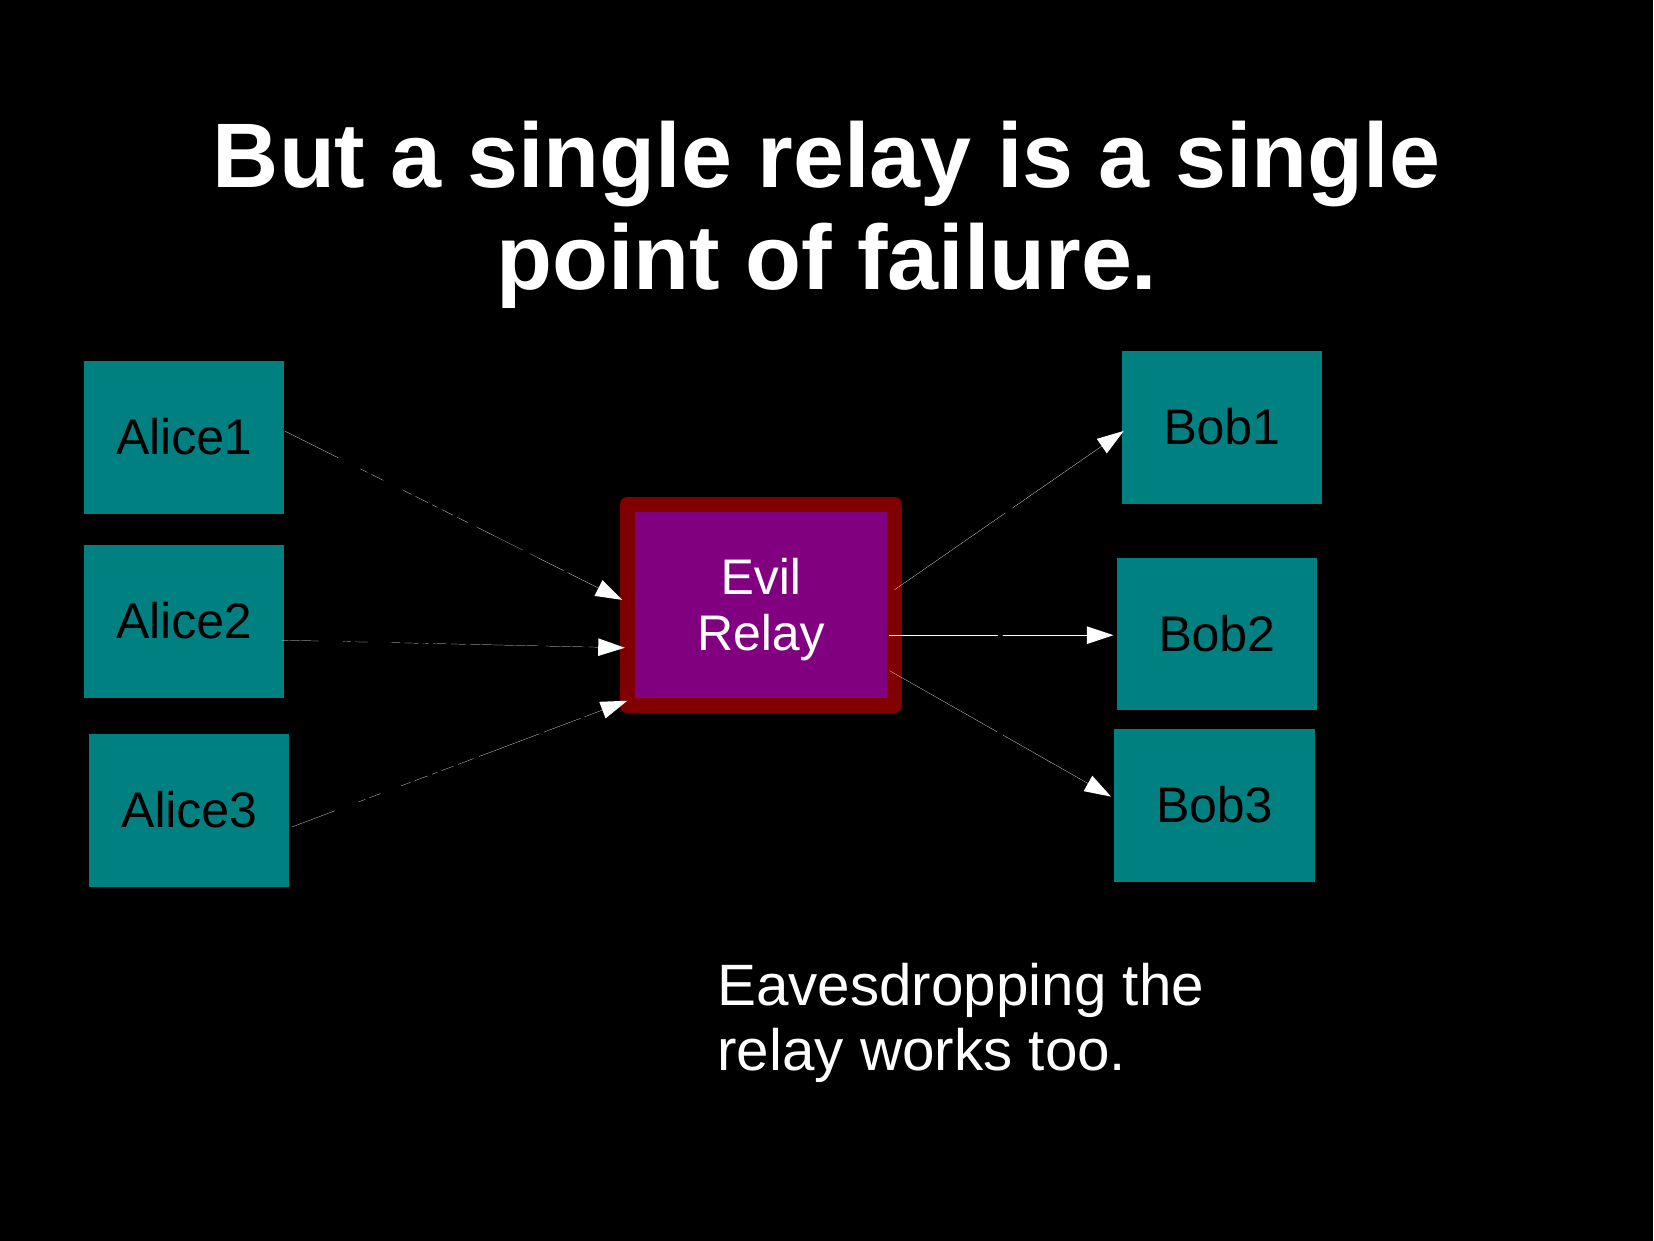

# But a single relay is a single point of failure.
Bob1
Alice1
E(Bob3,“X”)
“Y”
Evil
Relay
Alice2
Bob2
“Z”
E(Bob1, “Y”)
“X”
E(Bob2, “Z”)
Bob3
Alice3
Eavesdropping the relay works too.